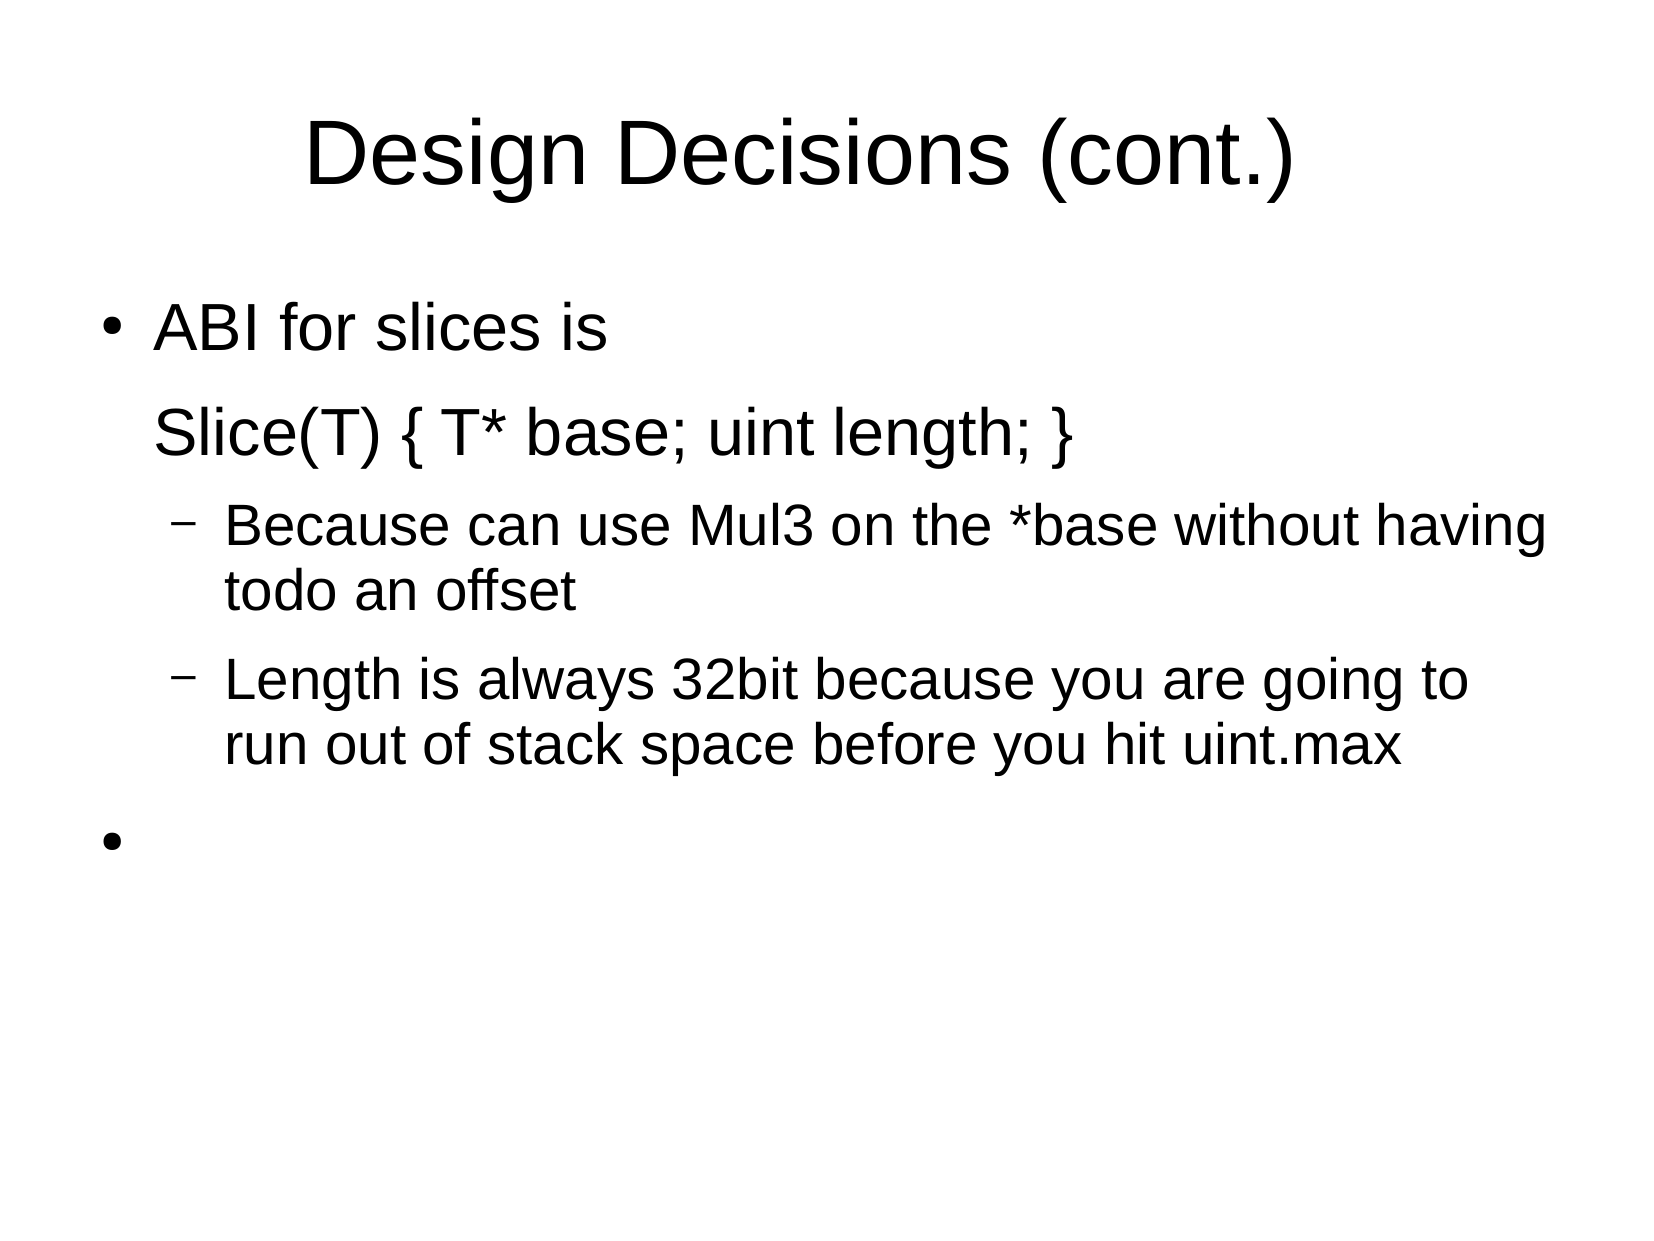

# Design Decisions (cont.)
ABI for slices is
Slice(T) { T* base; uint length; }
Because can use Mul3 on the *base without having todo an offset
Length is always 32bit because you are going to run out of stack space before you hit uint.max